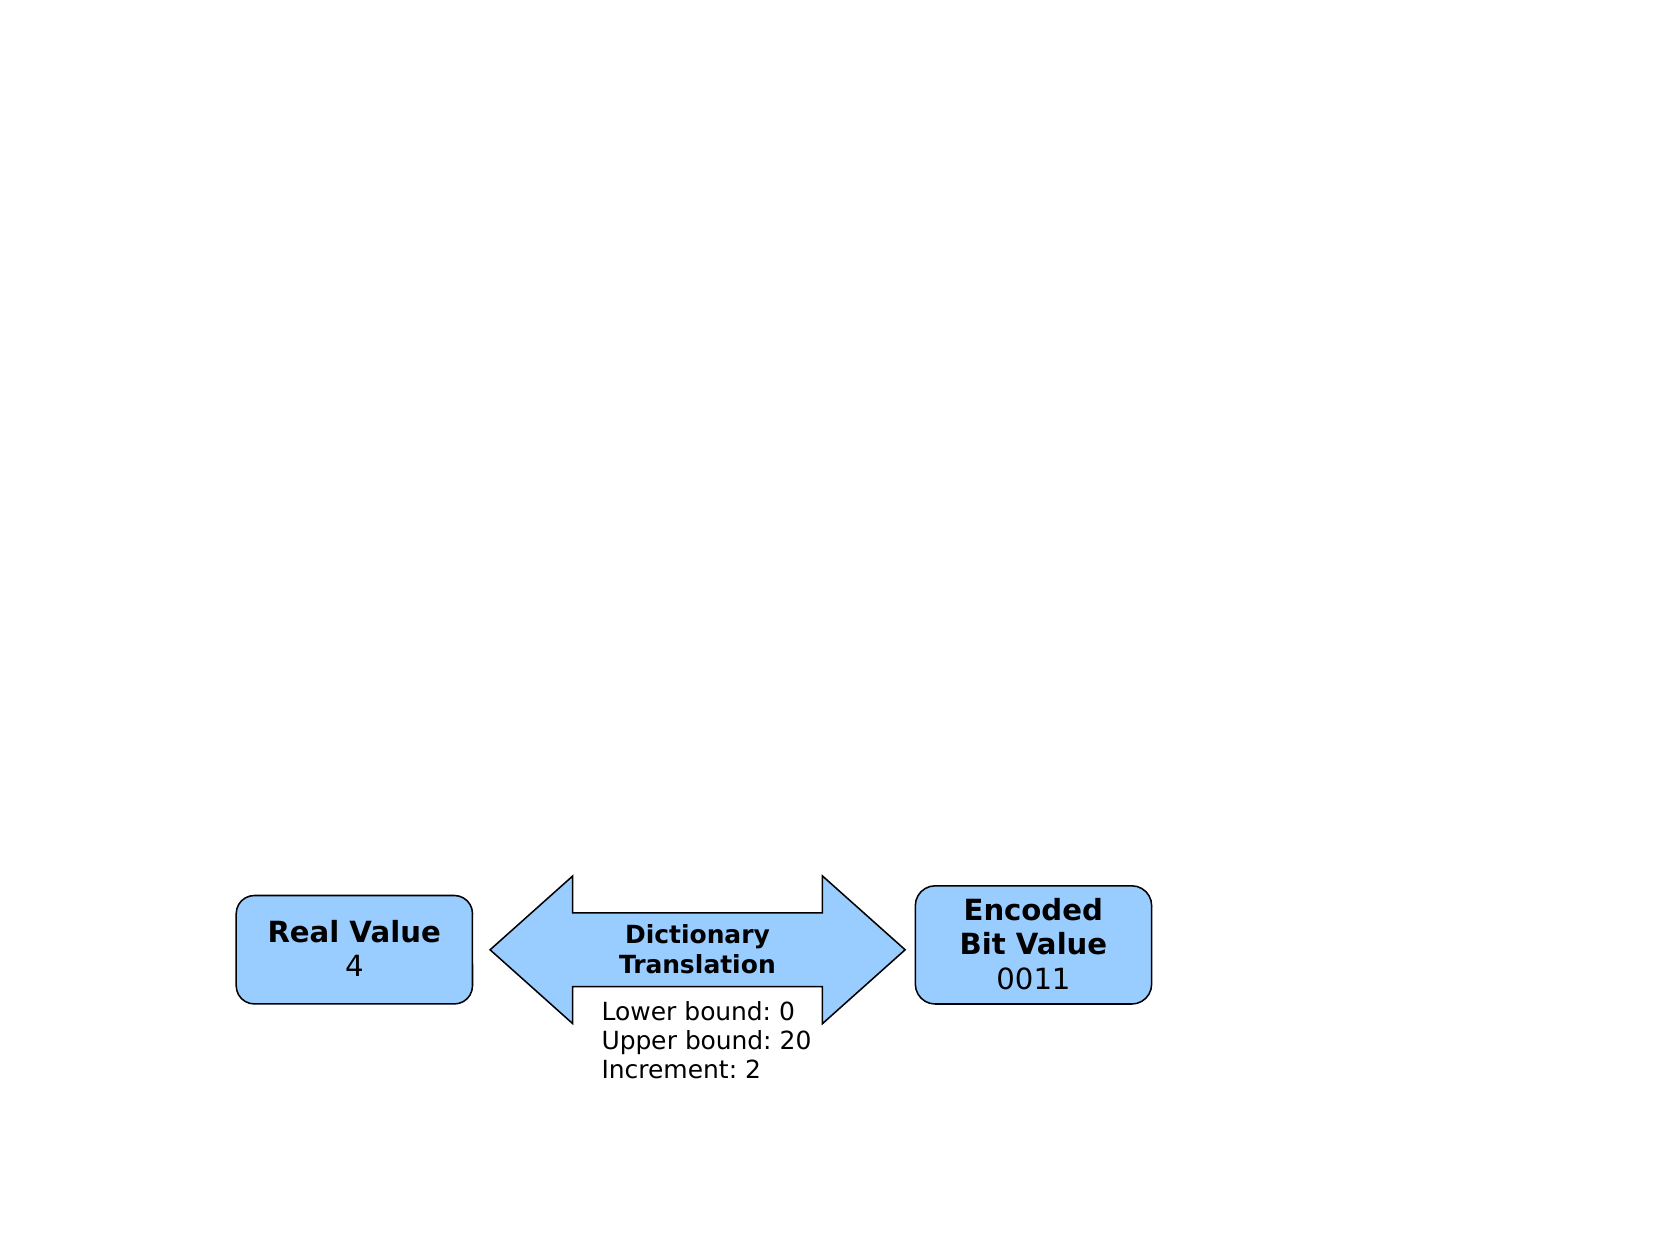

Dictionary
Translation
Encoded
Bit Value
0011
Real Value
4
Lower bound: 0
Upper bound: 20
Increment: 2